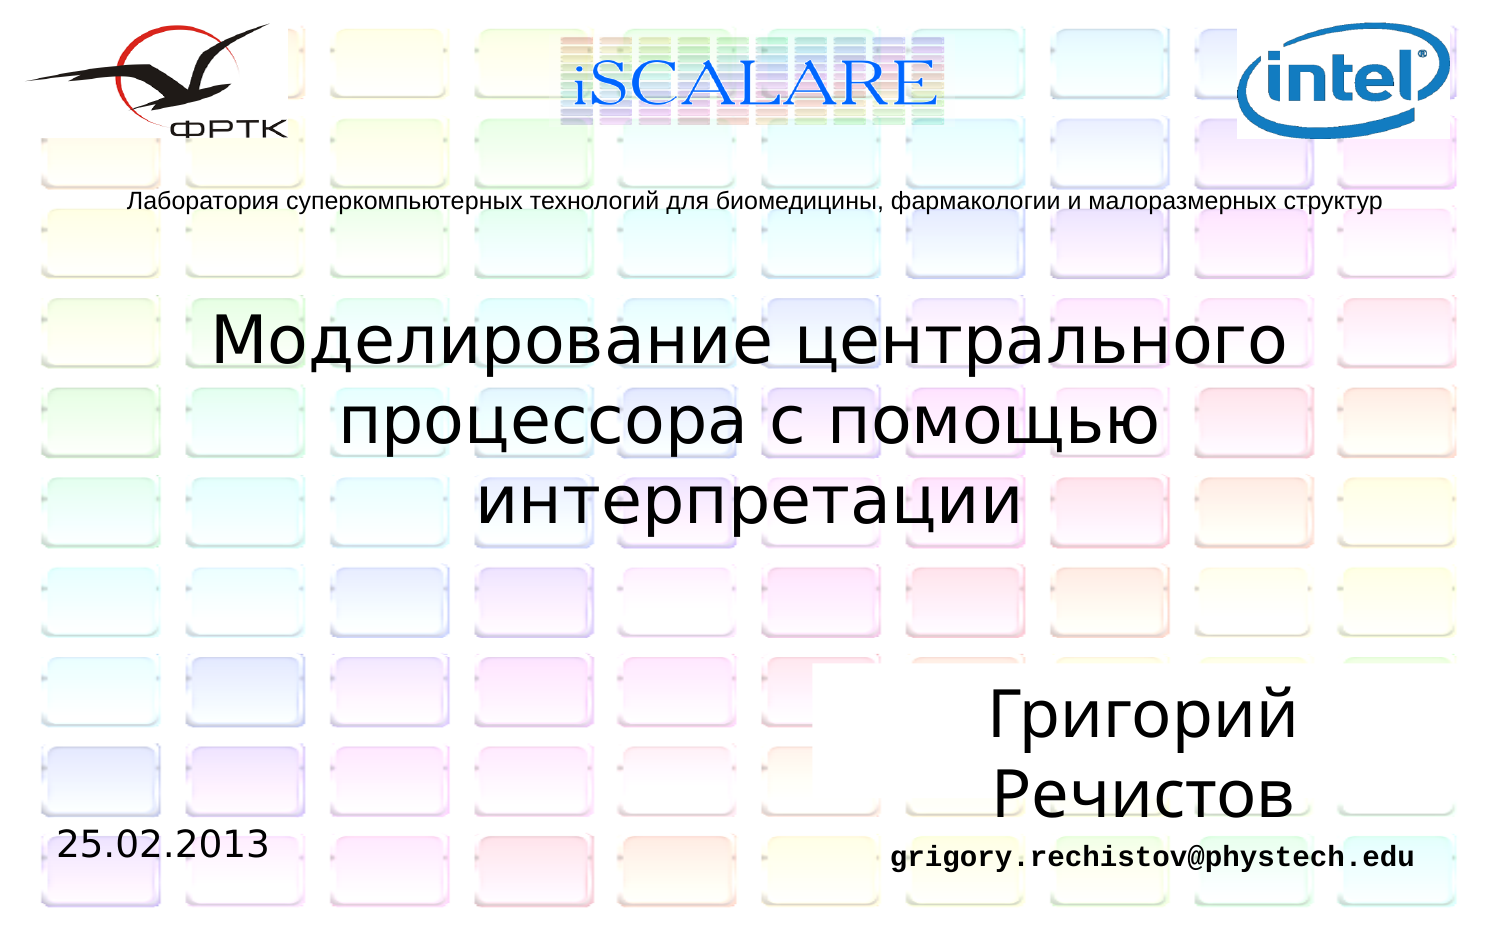

Лаборатория суперкомпьютерных технологий для биомедицины, фармакологии и малоразмерных структур
# Моделирование центрального процессора с помощью интерпретации
Григорий Речистов
 grigory.rechistov@phystech.edu
25.02.2013